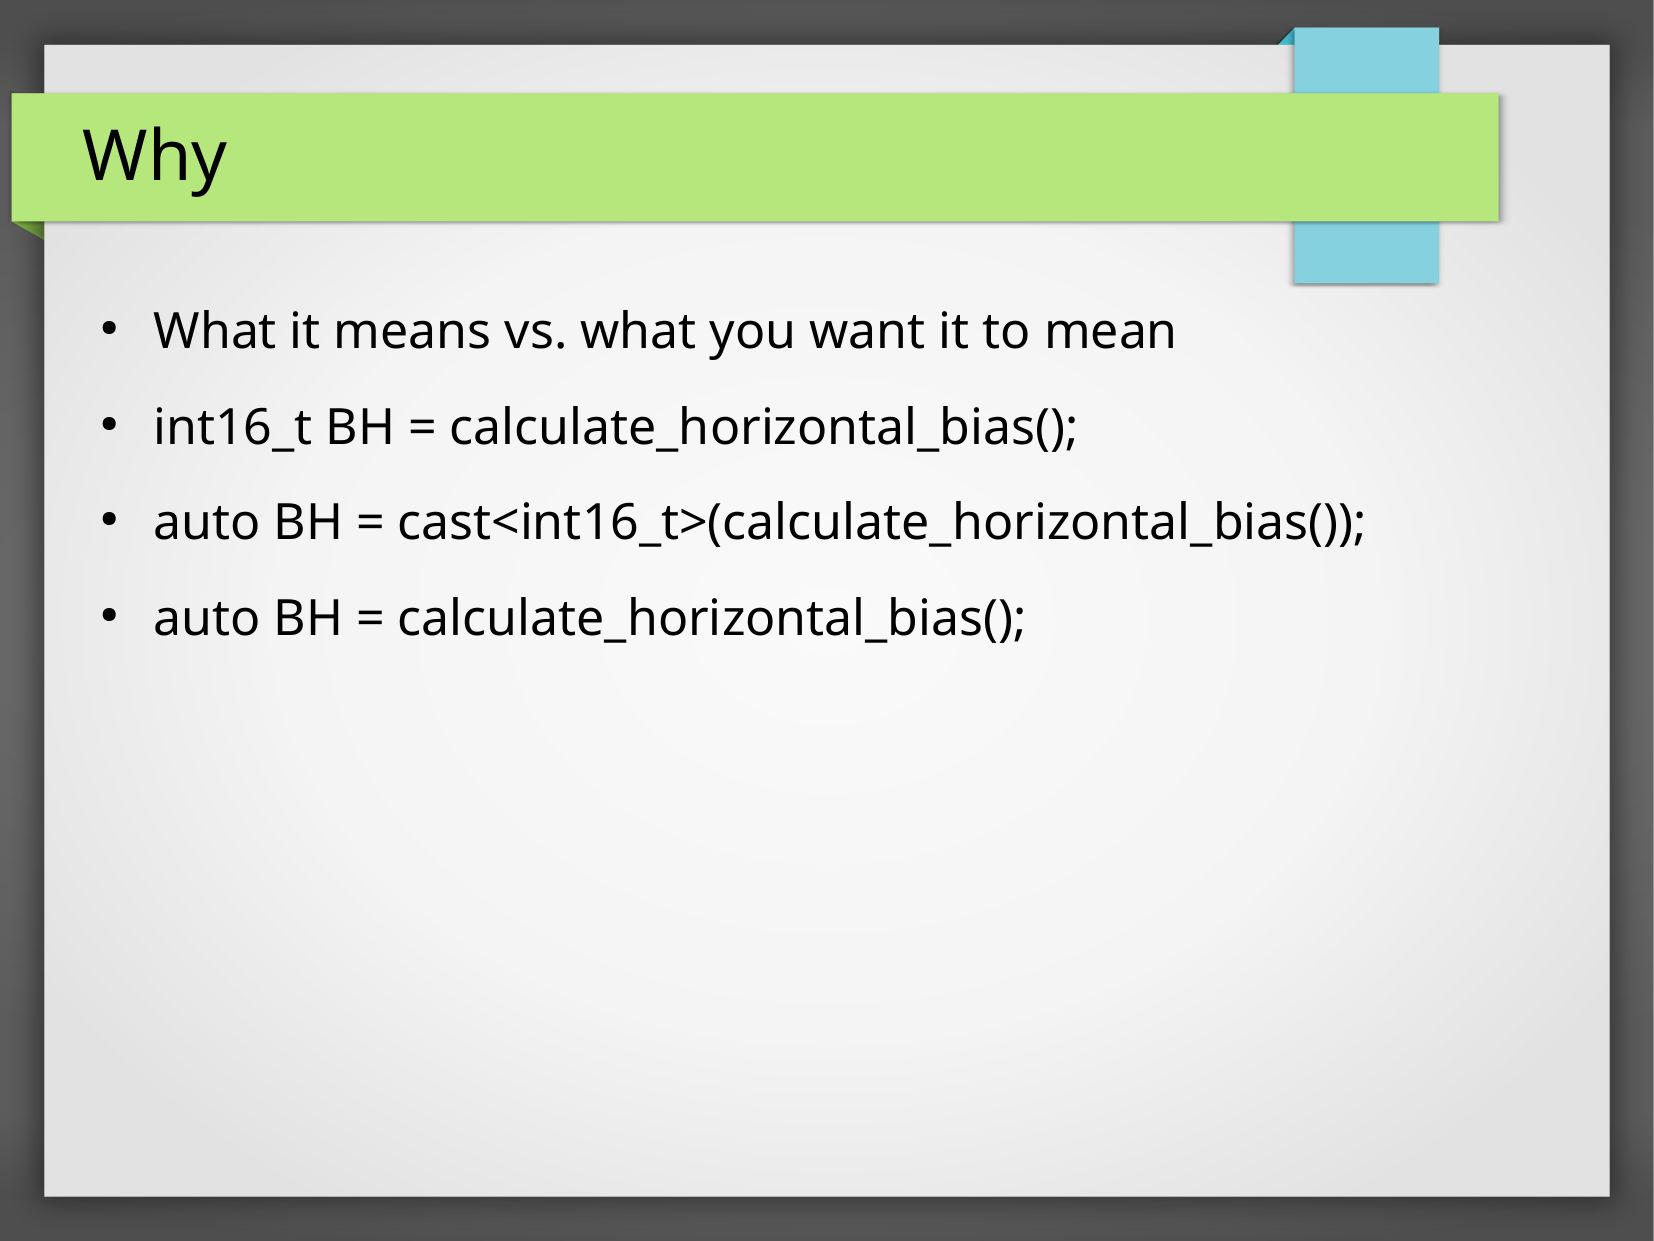

# Why
What it means vs. what you want it to mean
int16_t BH = calculate_horizontal_bias();
auto BH = cast<int16_t>(calculate_horizontal_bias());
auto BH = calculate_horizontal_bias();